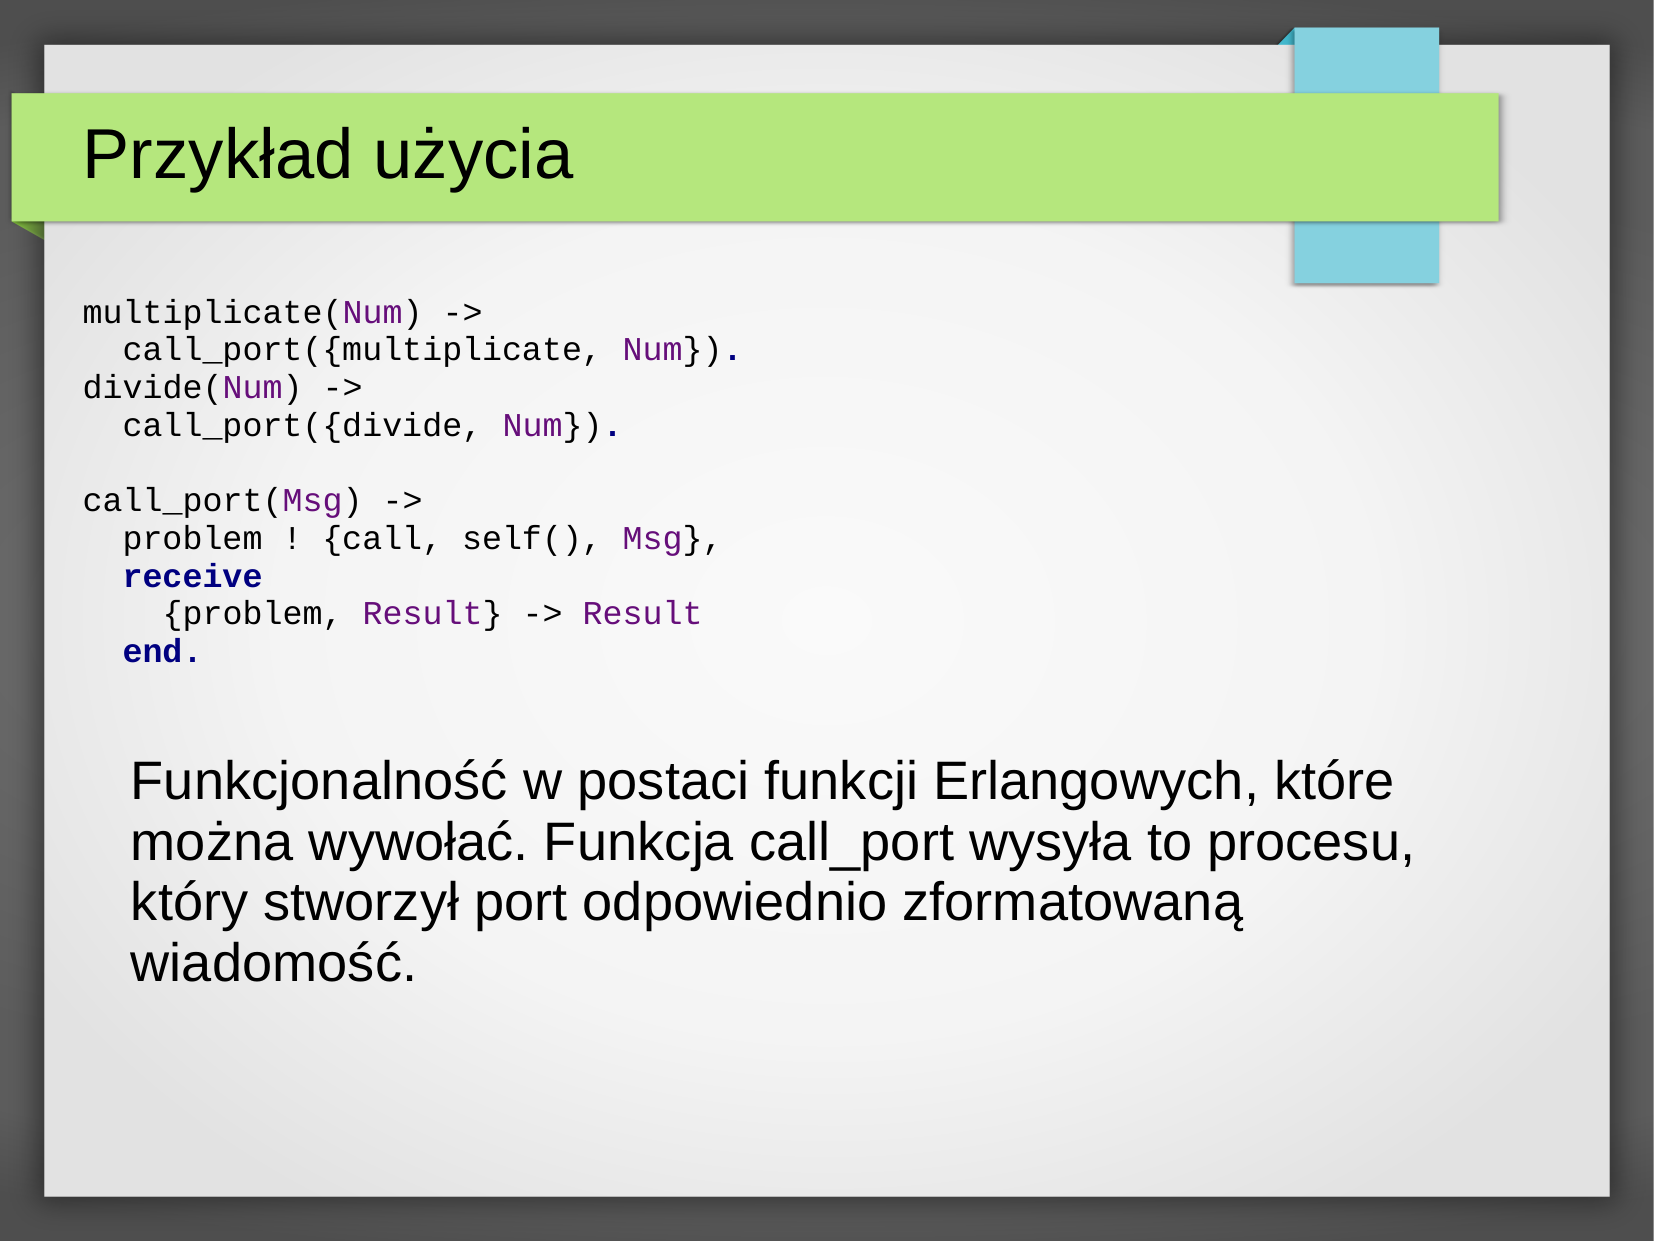

# Przykład użycia
multiplicate(Num) ->
 call_port({multiplicate, Num}).
divide(Num) ->
 call_port({divide, Num}).
call_port(Msg) ->
 problem ! {call, self(), Msg},
 receive
 {problem, Result} -> Result
 end.
Funkcjonalność w postaci funkcji Erlangowych, które można wywołać. Funkcja call_port wysyła to procesu, który stworzył port odpowiednio zformatowaną wiadomość.